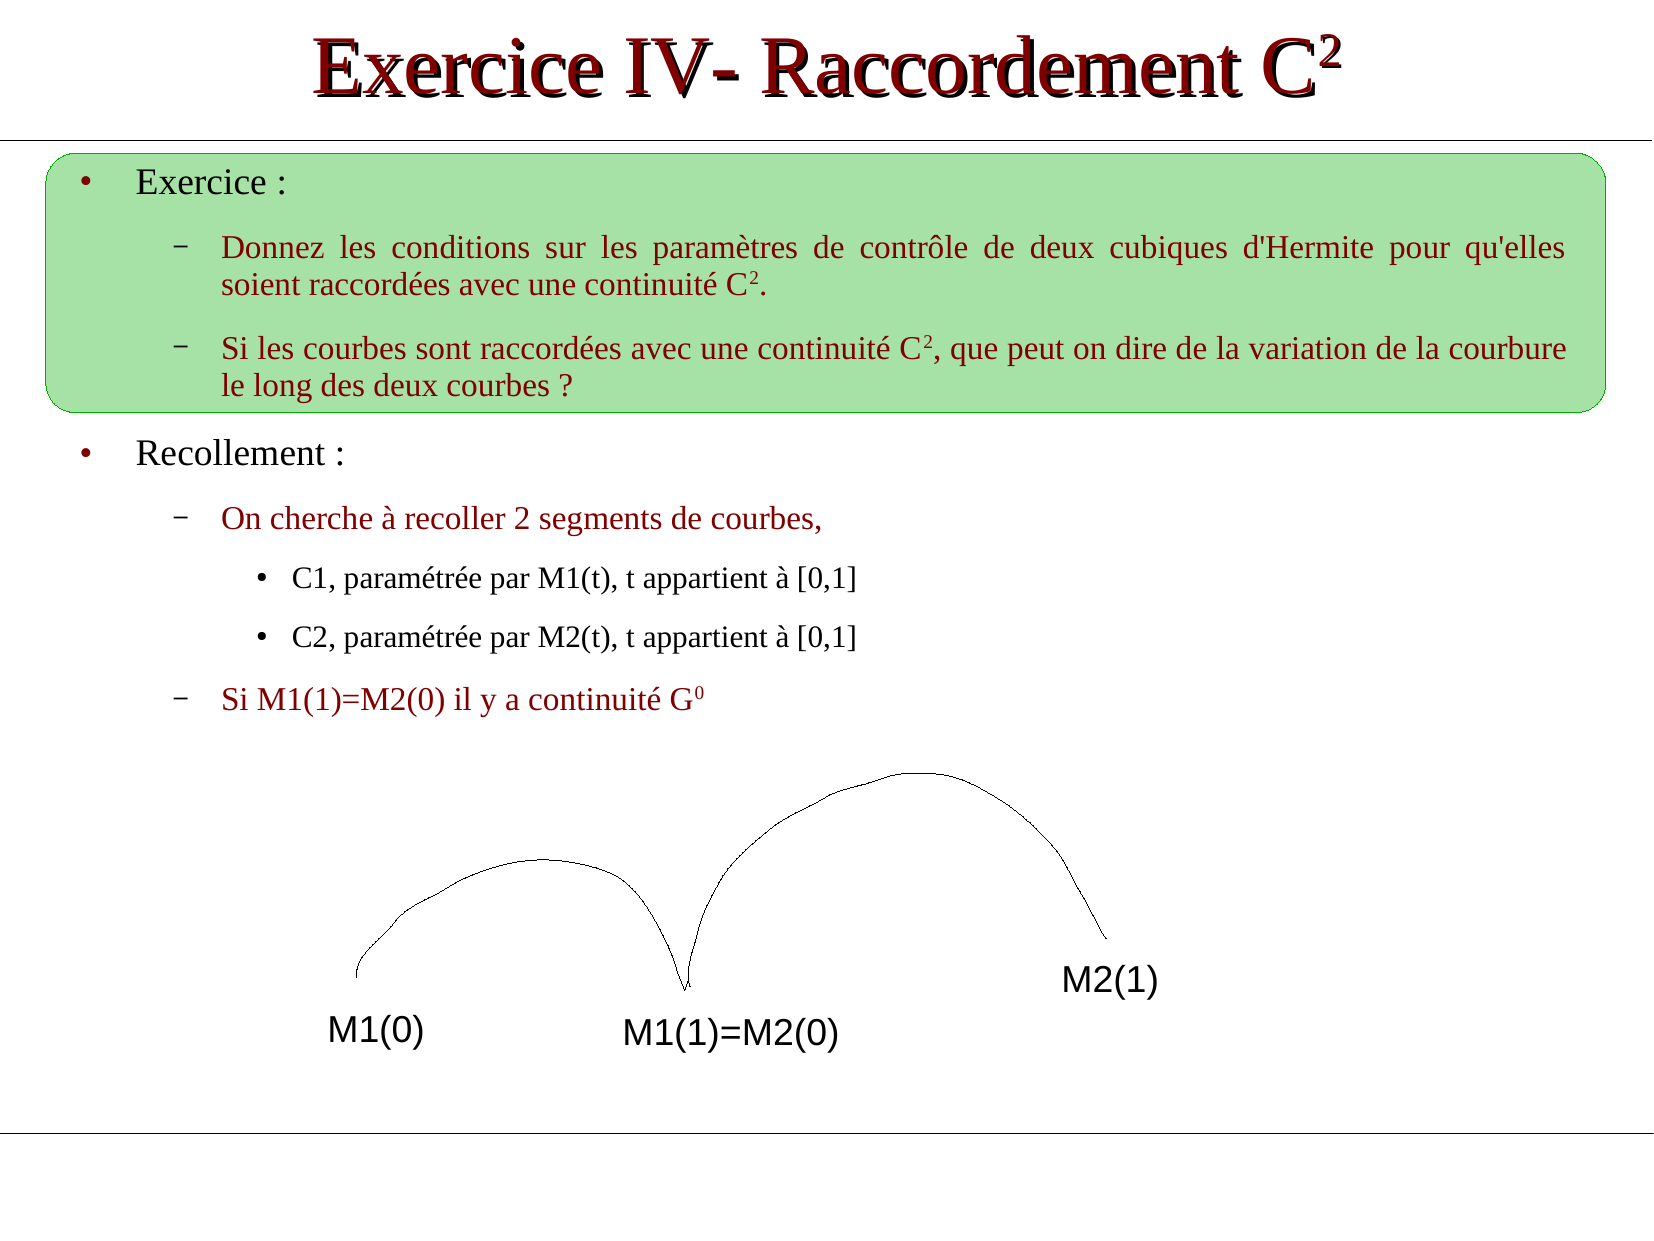

# Exercice IV- Raccordement C2
Exercice :
Donnez les conditions sur les paramètres de contrôle de deux cubiques d'Hermite pour qu'elles soient raccordées avec une continuité C2.
Si les courbes sont raccordées avec une continuité C2, que peut on dire de la variation de la courbure le long des deux courbes ?
Recollement :
On cherche à recoller 2 segments de courbes,
C1, paramétrée par M1(t), t appartient à [0,1]
C2, paramétrée par M2(t), t appartient à [0,1]
Si M1(1)=M2(0) il y a continuité G0
M2(1)
M1(0)
M1(1)=M2(0)